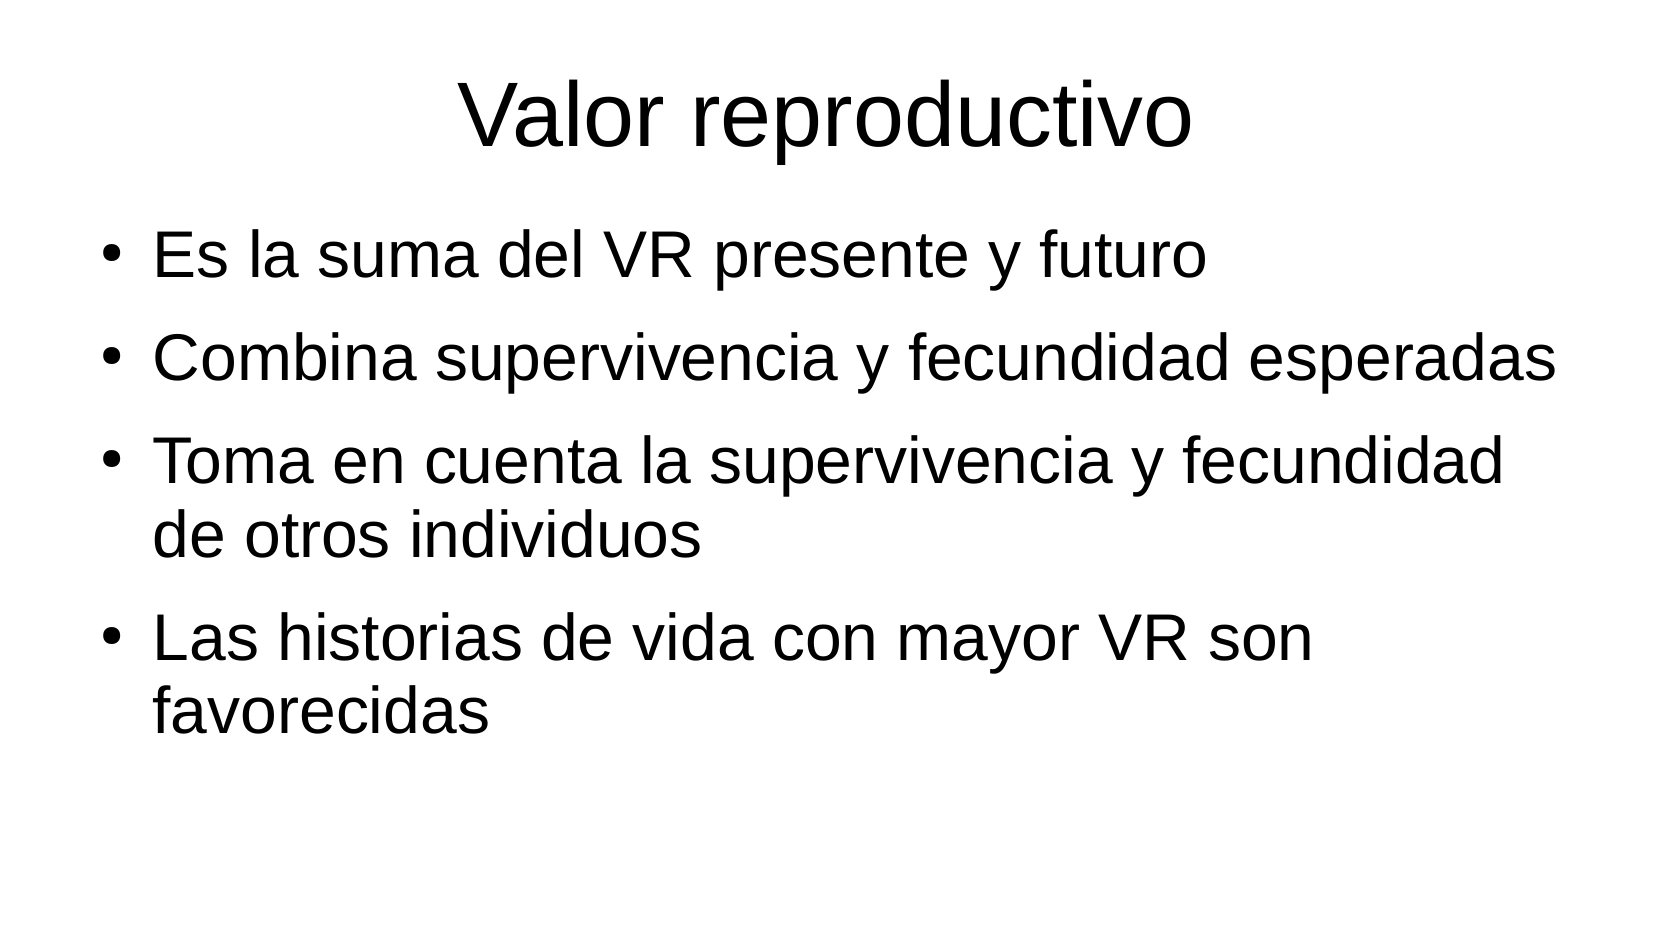

# Valor reproductivo
Es la suma del VR presente y futuro
Combina supervivencia y fecundidad esperadas
Toma en cuenta la supervivencia y fecundidad de otros individuos
Las historias de vida con mayor VR son favorecidas